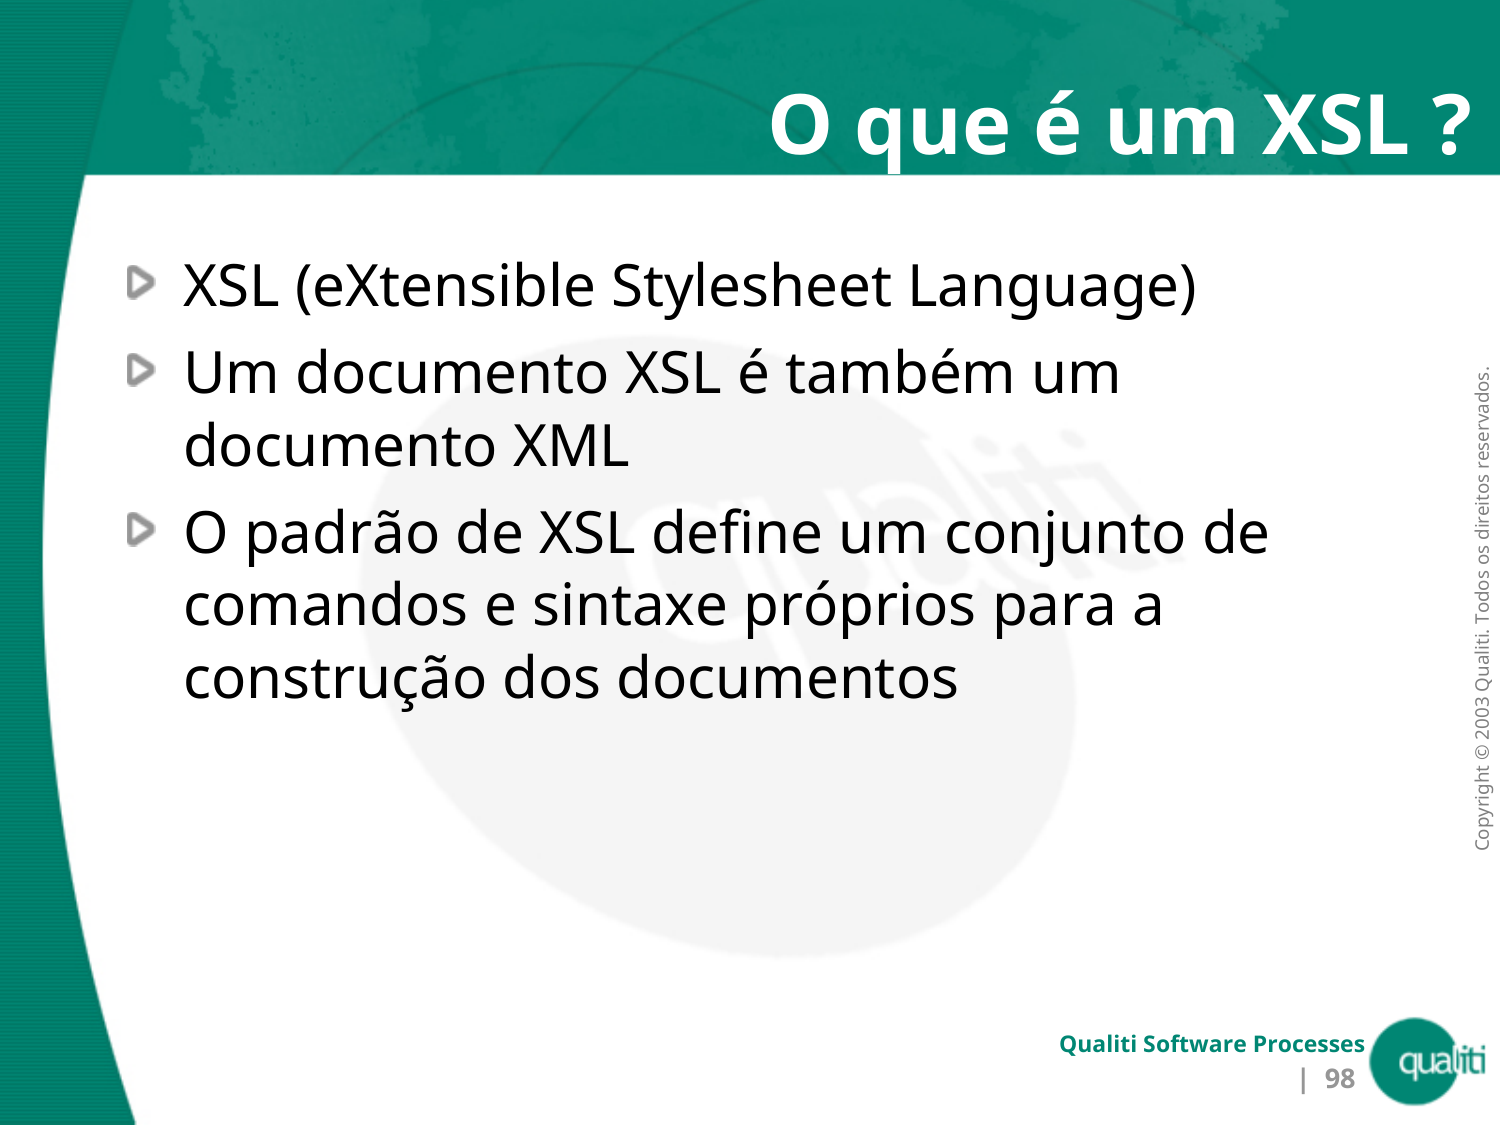

# O que é um XSL ?
XSL (eXtensible Stylesheet Language)
Um documento XSL é também um documento XML
O padrão de XSL define um conjunto de comandos e sintaxe próprios para a construção dos documentos